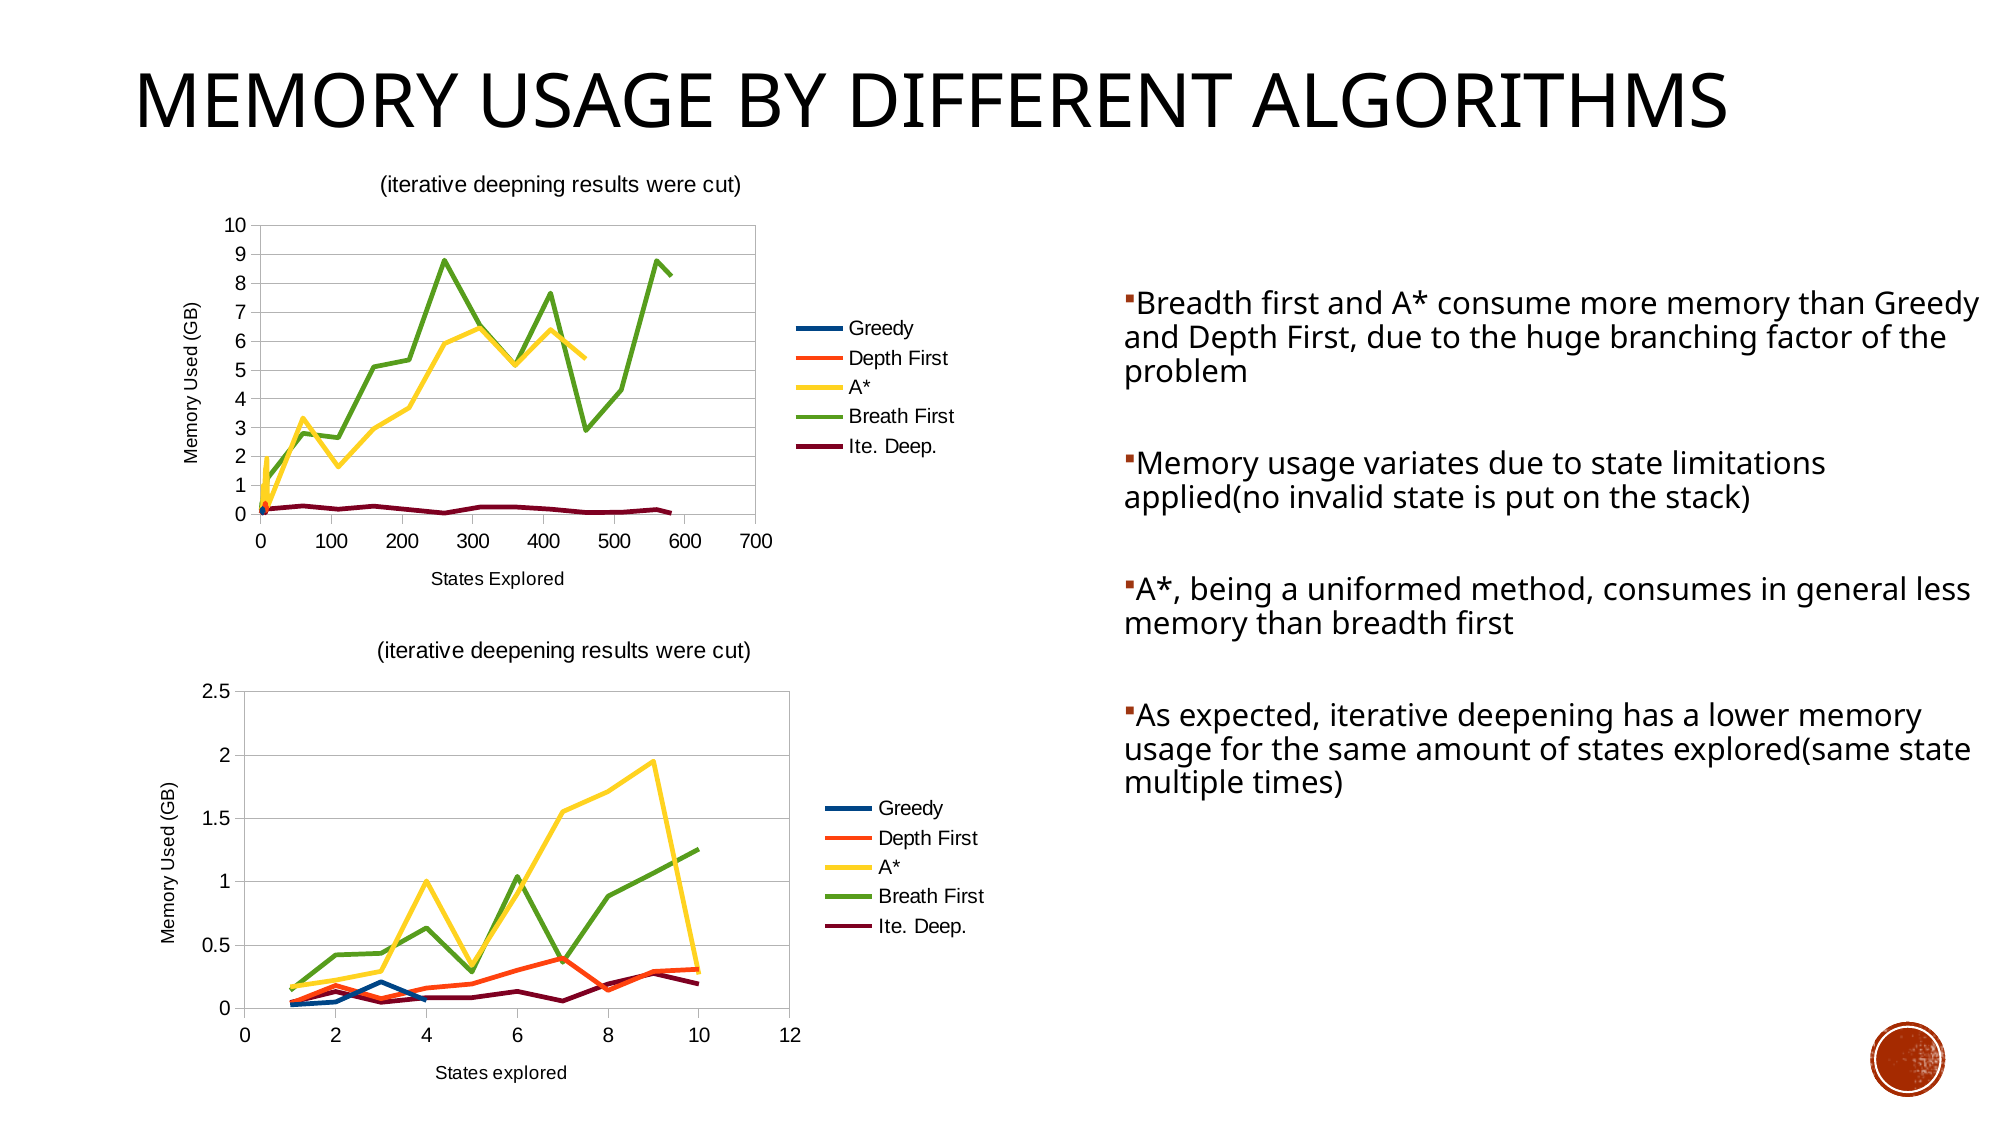

# Memory Usage By Different Algorithms
### Chart: (iterative deepning results were cut)
| Category | Greedy | Depth First | A* | Breath First | Ite. Deep. |
|---|---|---|---|---|---|Breadth first and A* consume more memory than Greedy and Depth First, due to the huge branching factor of the problem
Memory usage variates due to state limitations applied(no invalid state is put on the stack)
A*, being a uniformed method, consumes in general less memory than breadth first
As expected, iterative deepening has a lower memory usage for the same amount of states explored(same state multiple times)
### Chart: (iterative deepening results were cut)
| Category | Greedy | Depth First | A* | Breath First | Ite. Deep. |
|---|---|---|---|---|---|